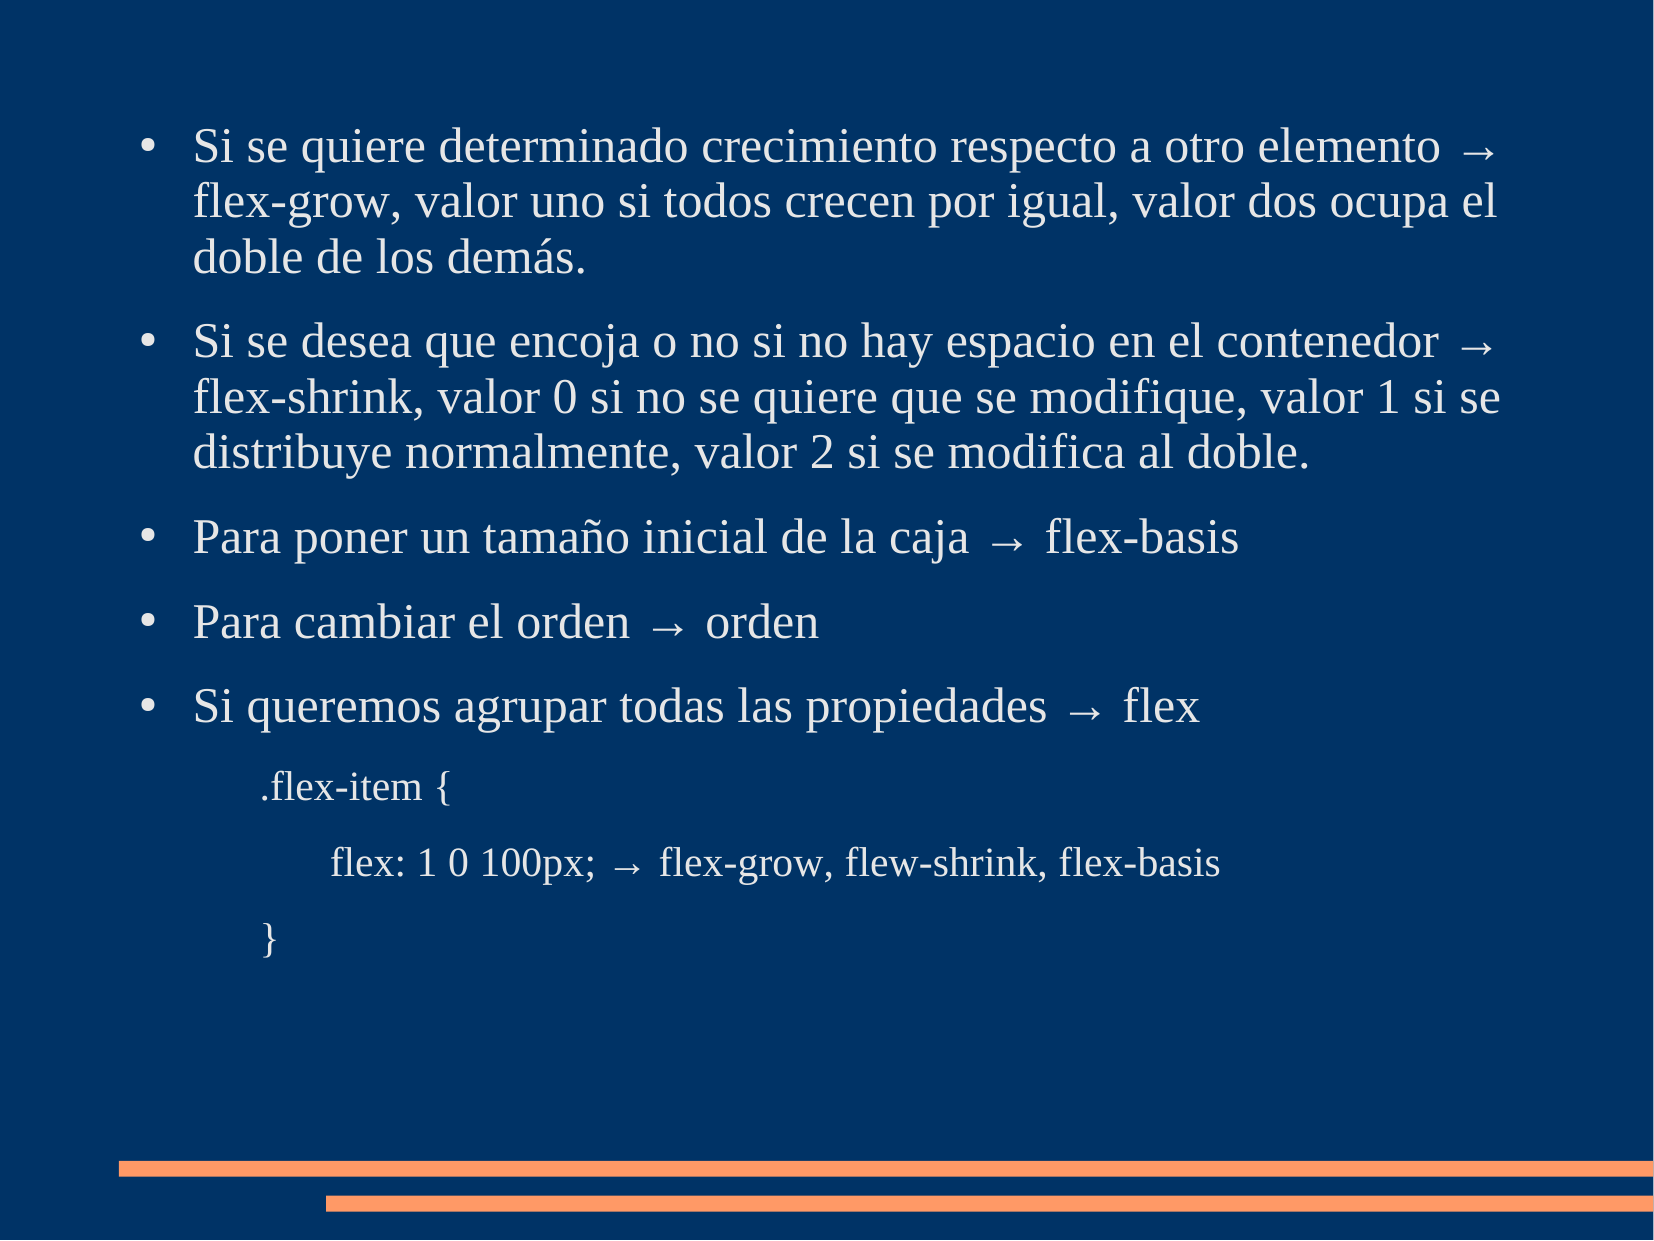

# Si se quiere determinado crecimiento respecto a otro elemento → flex-grow, valor uno si todos crecen por igual, valor dos ocupa el doble de los demás.
Si se desea que encoja o no si no hay espacio en el contenedor → flex-shrink, valor 0 si no se quiere que se modifique, valor 1 si se distribuye normalmente, valor 2 si se modifica al doble.
Para poner un tamaño inicial de la caja → flex-basis
Para cambiar el orden → orden
Si queremos agrupar todas las propiedades → flex
.flex-item {
flex: 1 0 100px; → flex-grow, flew-shrink, flex-basis
}